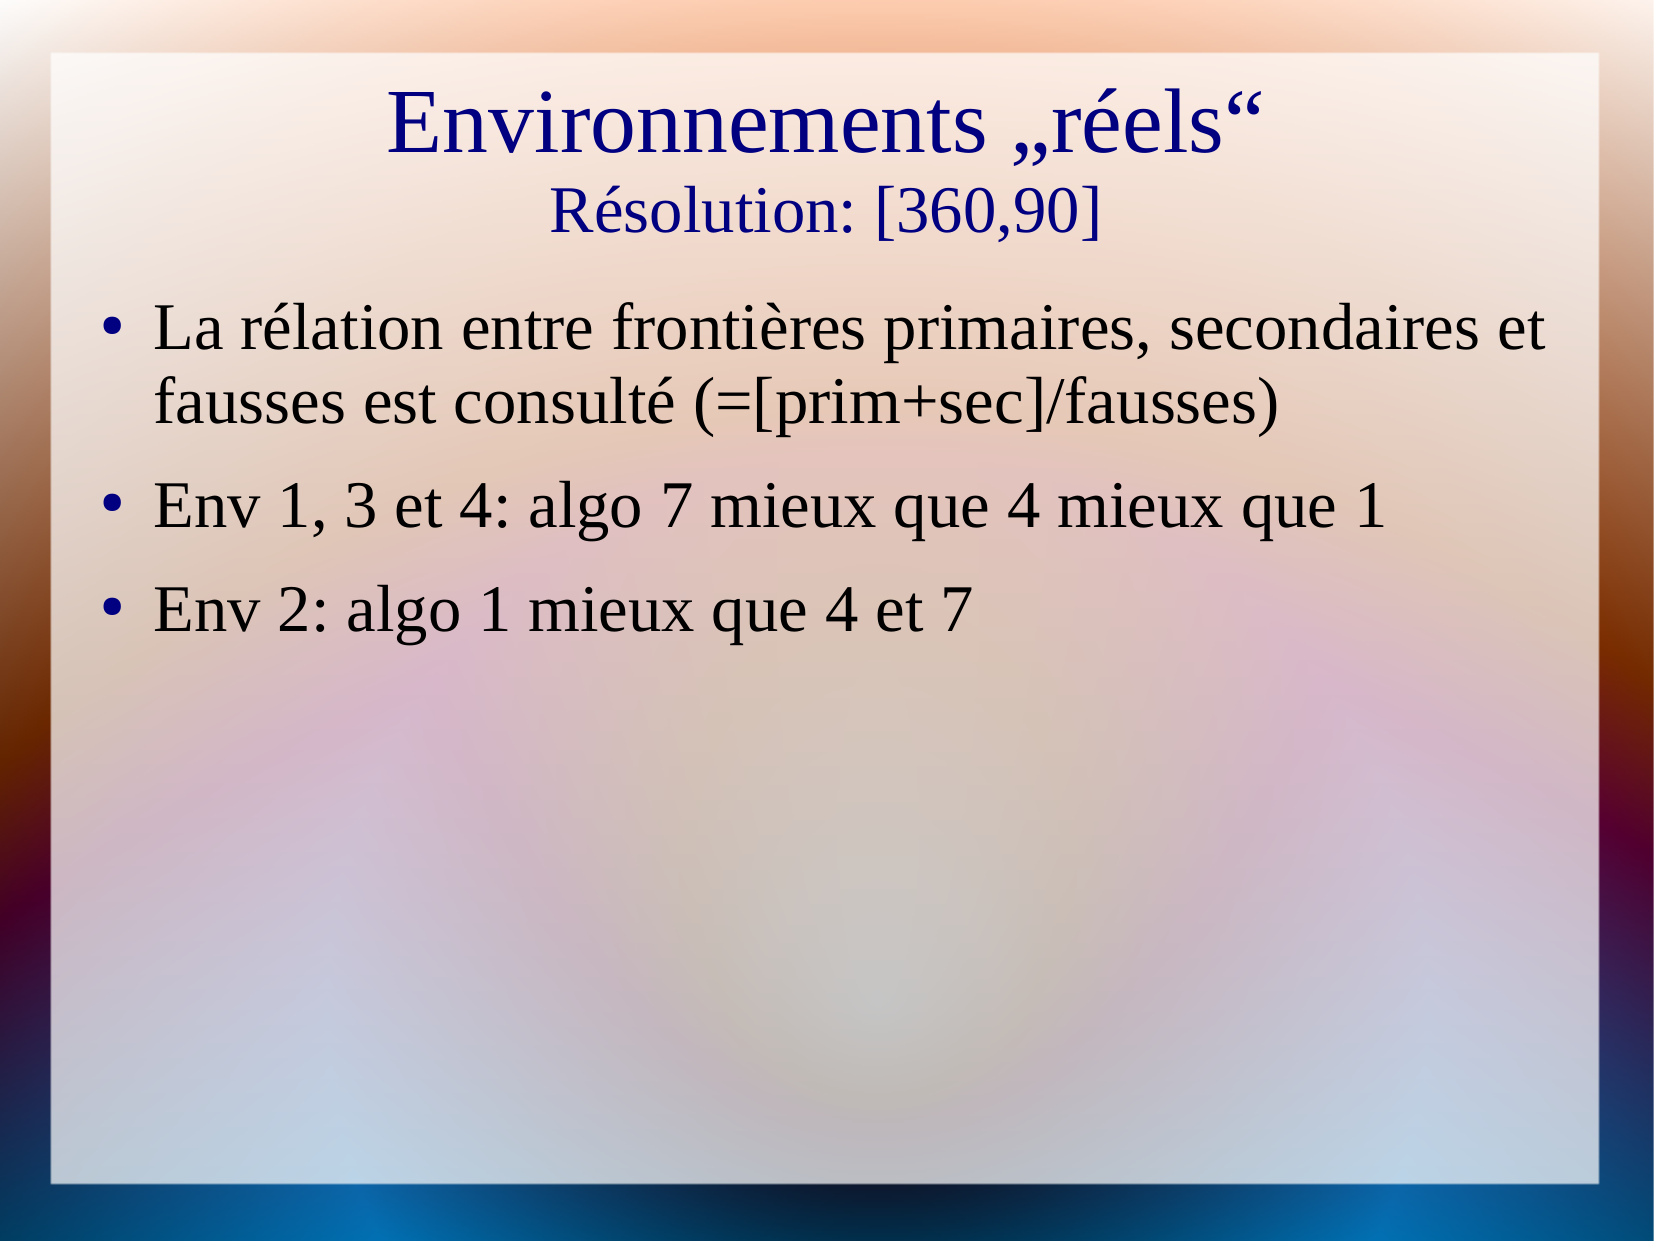

# Environnements „réels“ Résolution: [360,90]
La rélation entre frontières primaires, secondaires et fausses est consulté (=[prim+sec]/fausses)
Env 1, 3 et 4: algo 7 mieux que 4 mieux que 1
Env 2: algo 1 mieux que 4 et 7